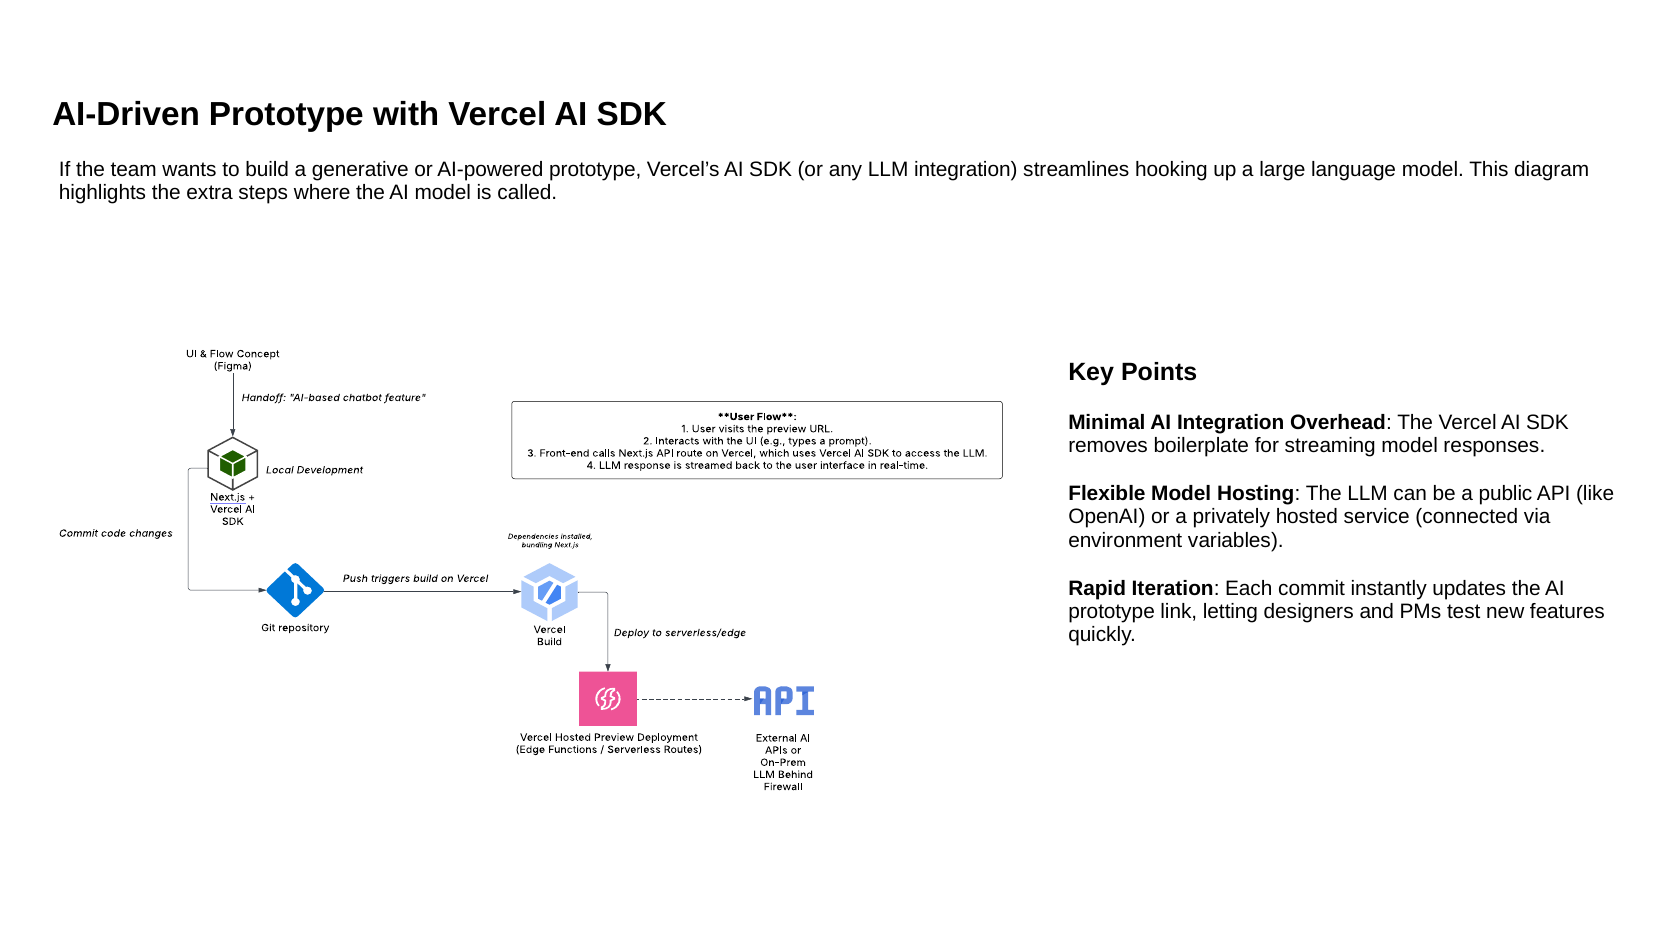

AI-Driven Prototype with Vercel AI SDK
If the team wants to build a generative or AI-powered prototype, Vercel’s AI SDK (or any LLM integration) streamlines hooking up a large language model. This diagram highlights the extra steps where the AI model is called.
Key Points
Minimal AI Integration Overhead: The Vercel AI SDK removes boilerplate for streaming model responses.
Flexible Model Hosting: The LLM can be a public API (like OpenAI) or a privately hosted service (connected via environment variables).
Rapid Iteration: Each commit instantly updates the AI prototype link, letting designers and PMs test new features quickly.